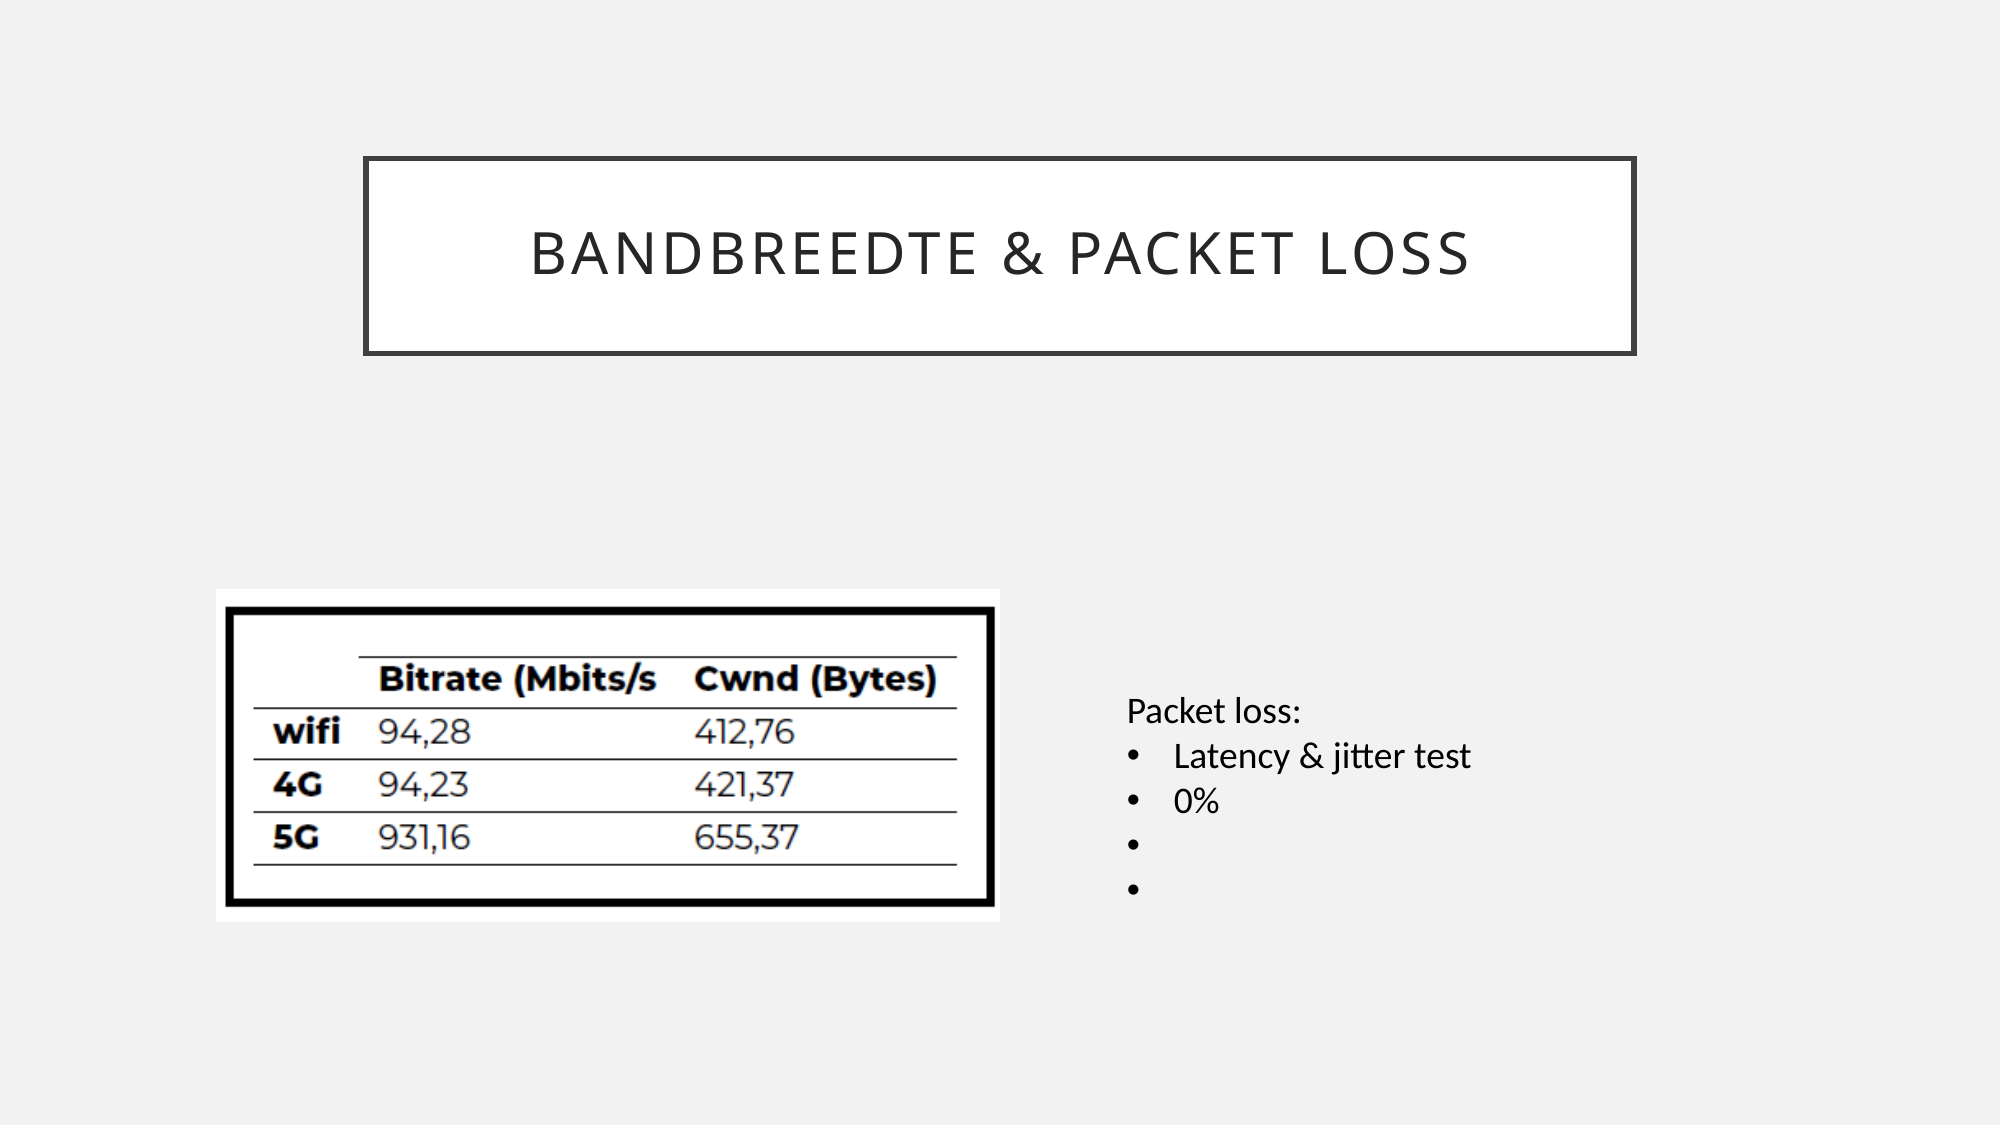

# bandbreedte & packet loss
Packet loss:
Latency & jitter test
0%